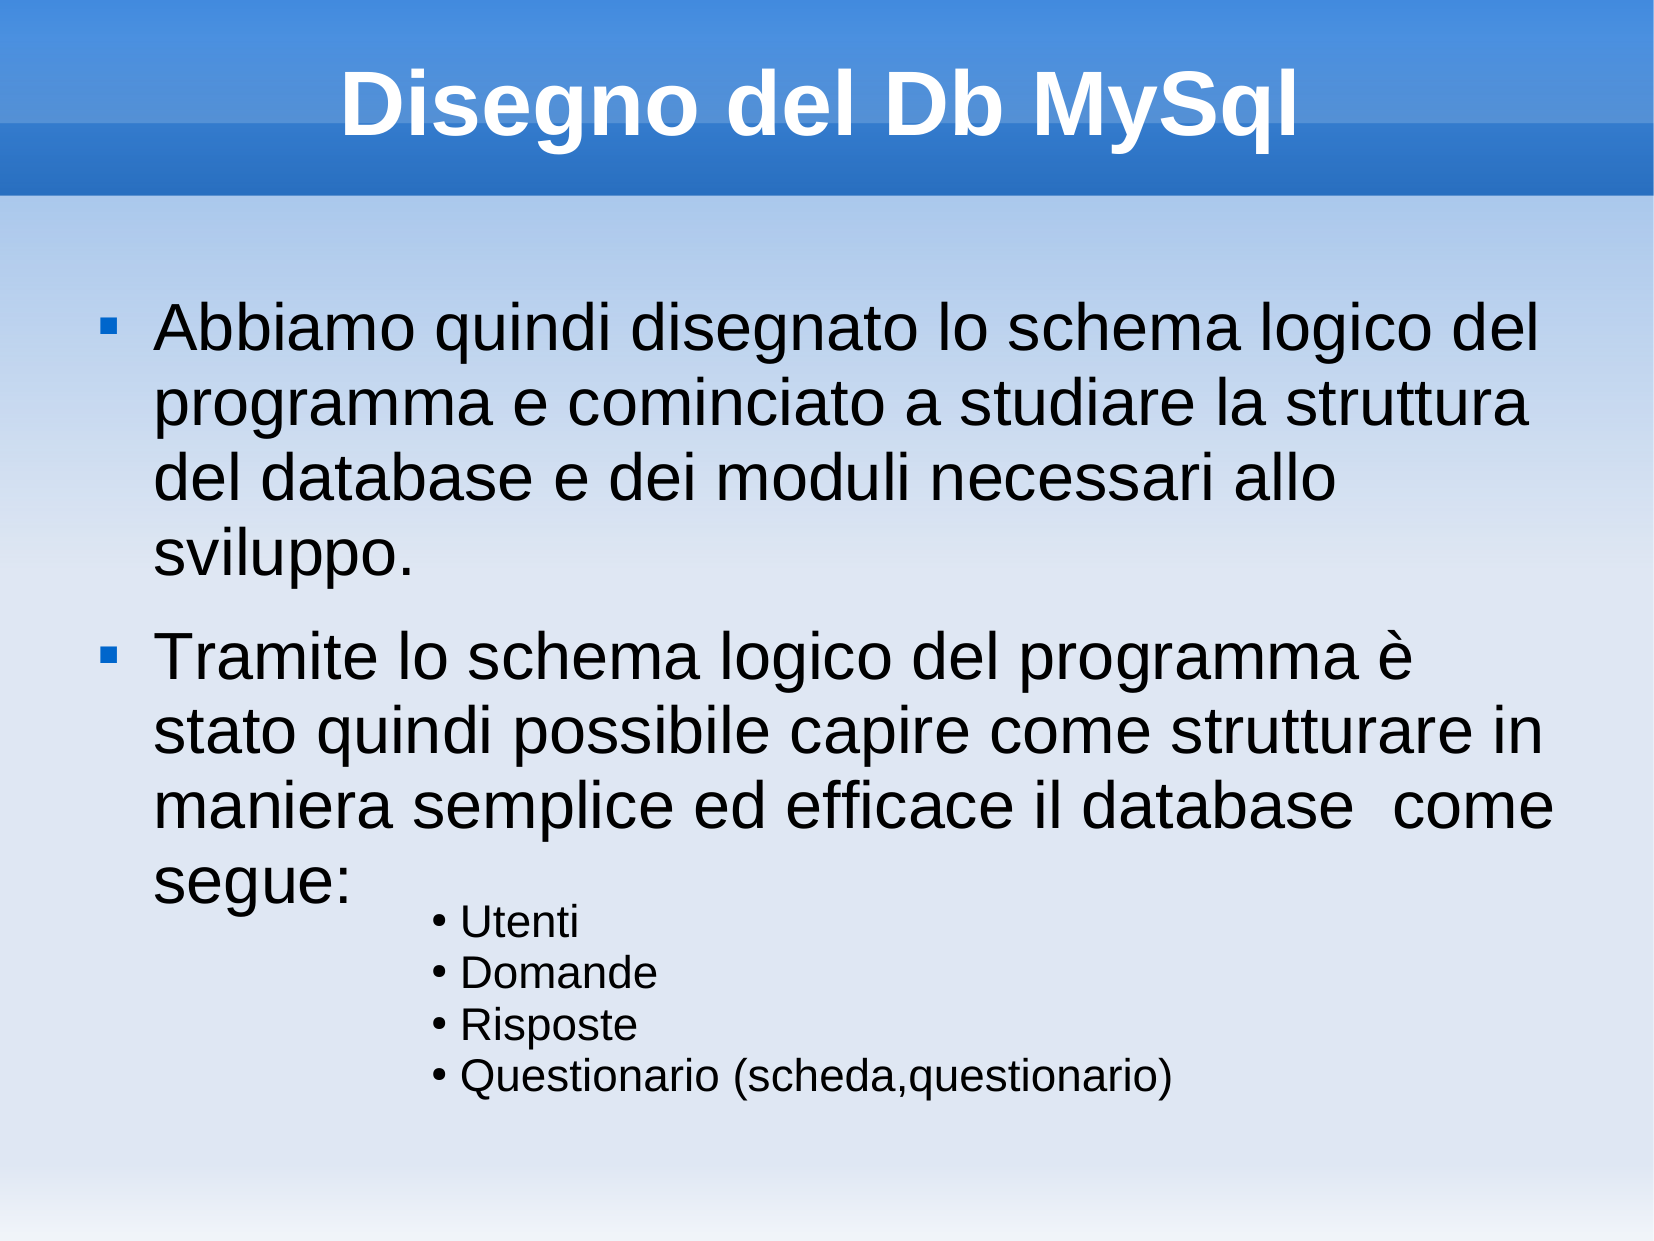

# Disegno del Db MySql
Abbiamo quindi disegnato lo schema logico del programma e cominciato a studiare la struttura del database e dei moduli necessari allo sviluppo.
Tramite lo schema logico del programma è stato quindi possibile capire come strutturare in maniera semplice ed efficace il database come segue:
 Utenti
 Domande
 Risposte
 Questionario (scheda,questionario)